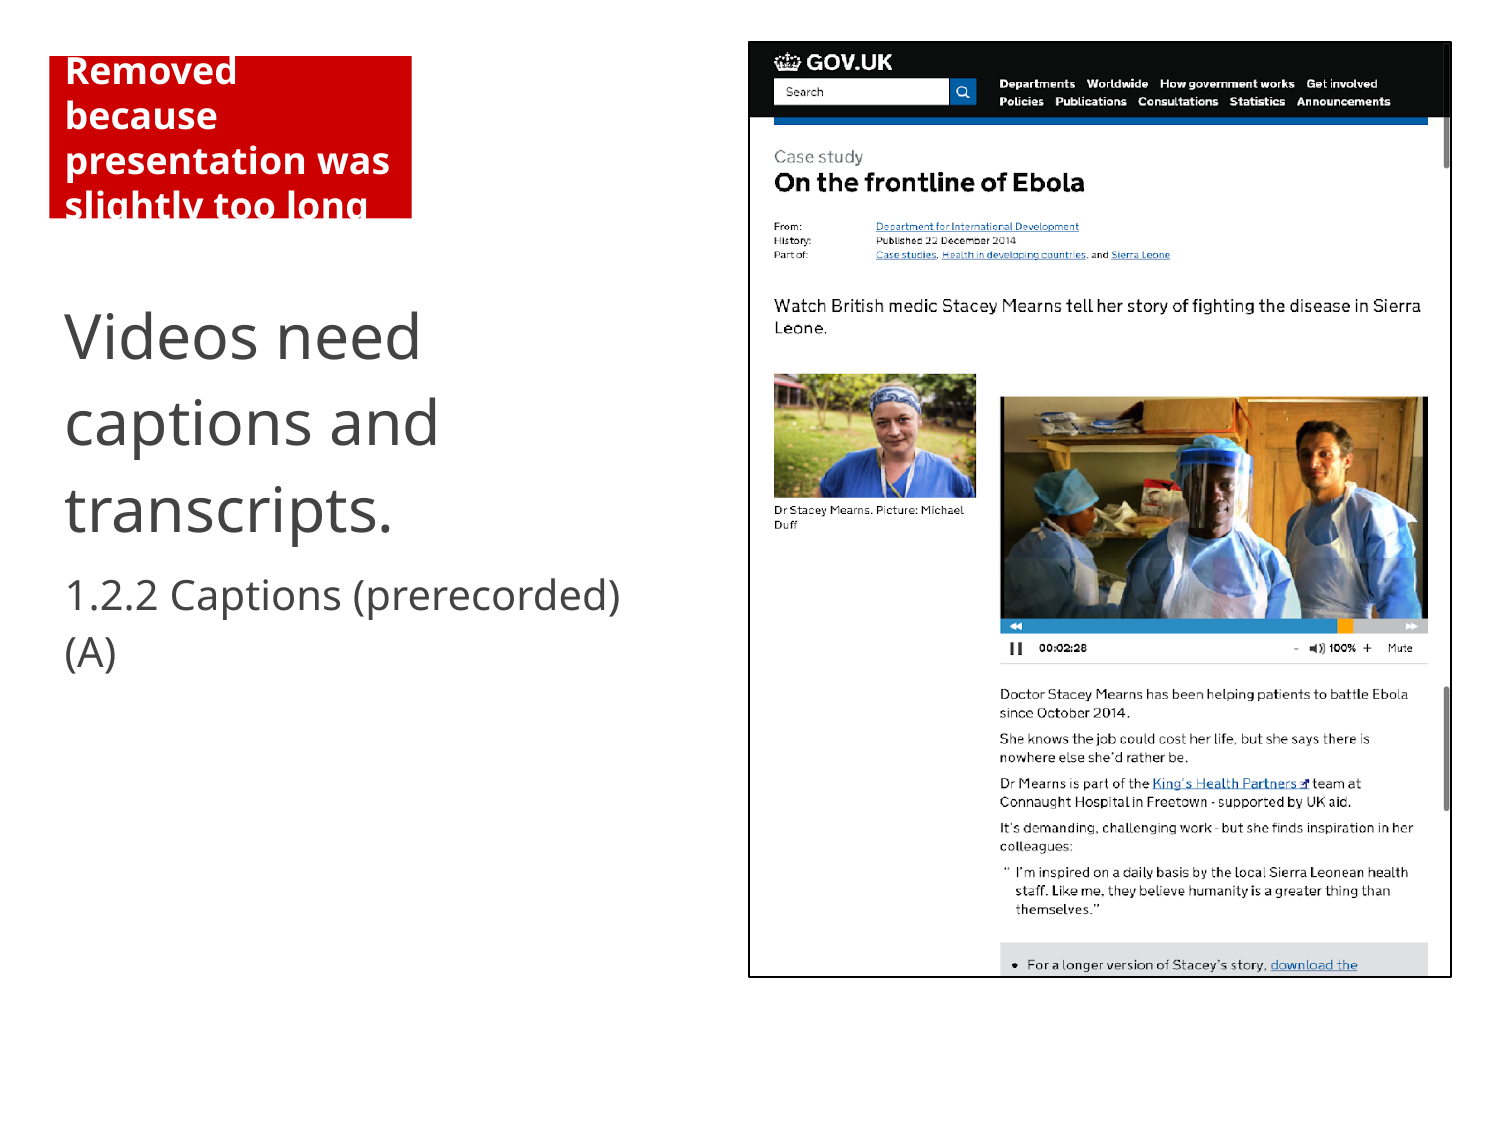

Removed because presentation was slightly too long
# Videos need captions and transcripts.
1.2.2 Captions (prerecorded) (A)